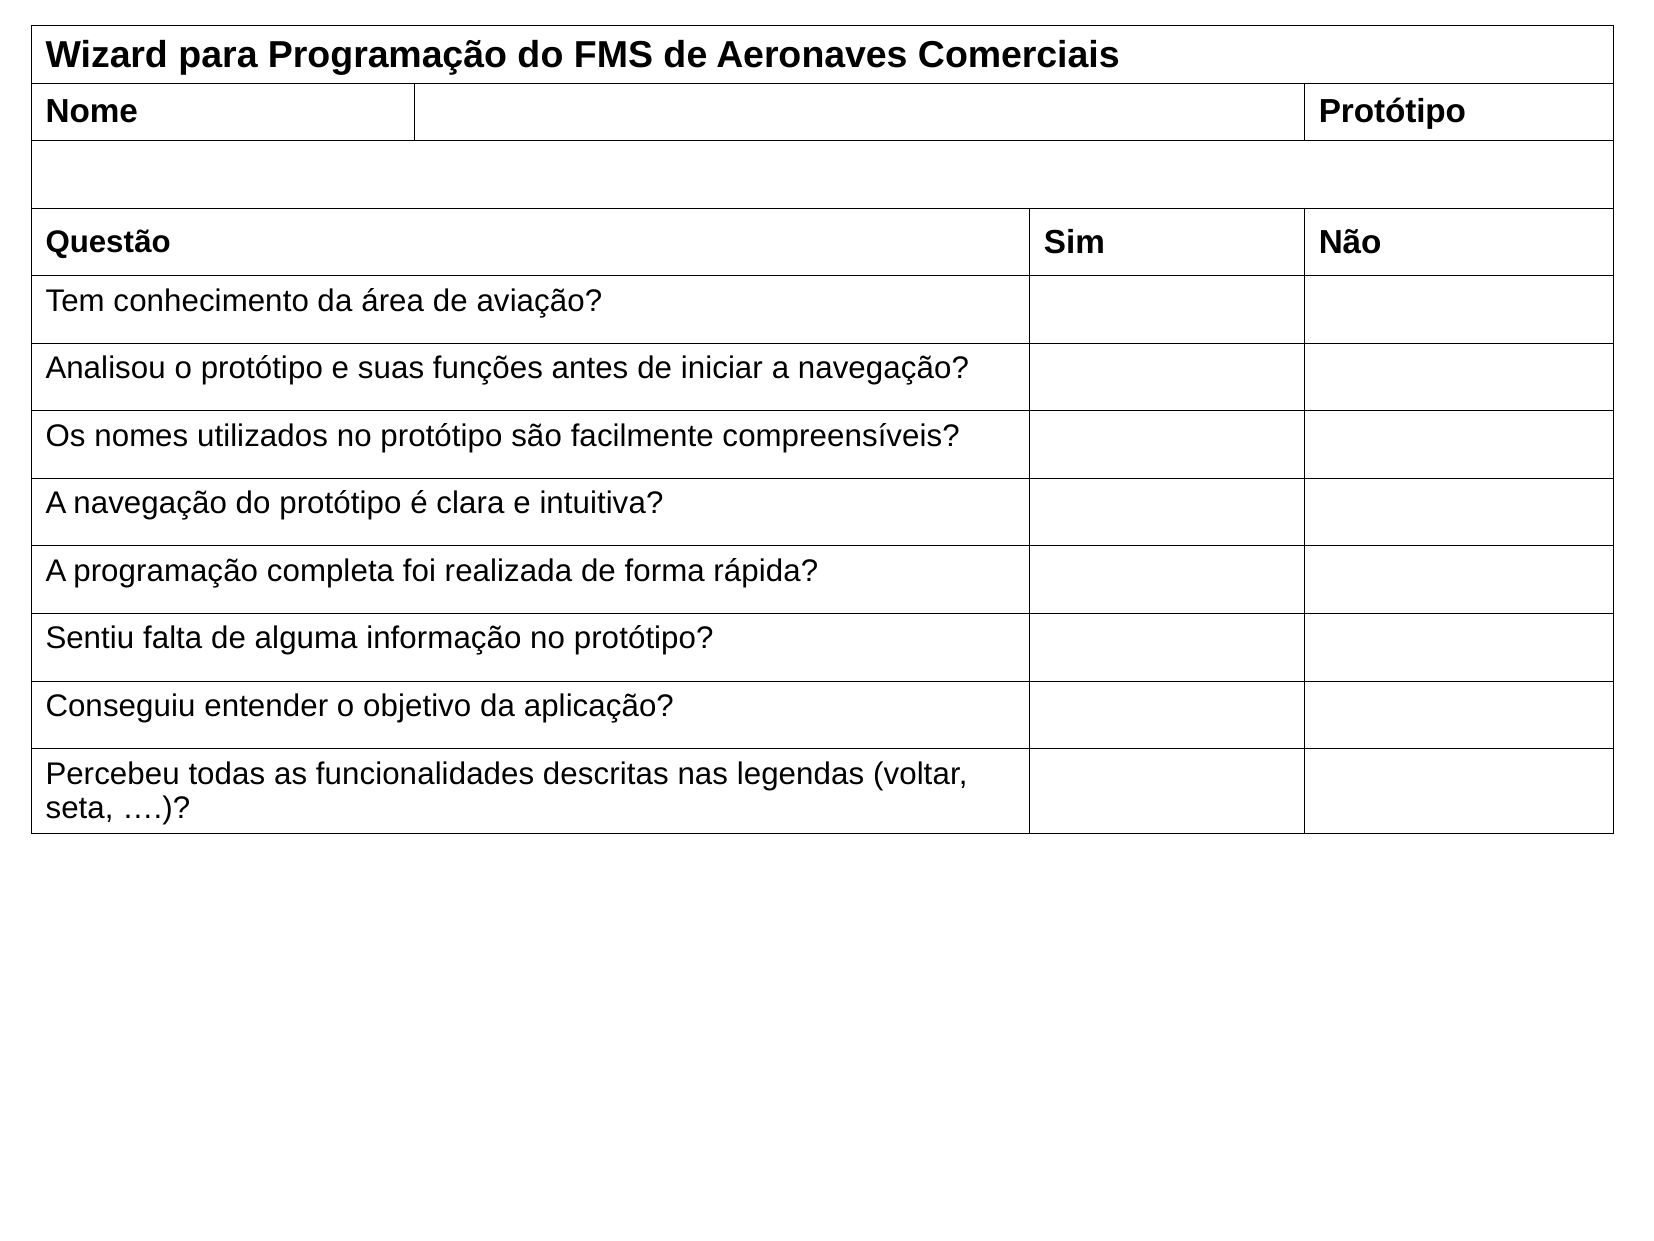

| Wizard para Programação do FMS de Aeronaves Comerciais | | | |
| --- | --- | --- | --- |
| Nome | | | Protótipo |
| | | | |
| Questão | | Sim | Não |
| Tem conhecimento da área de aviação? | | | |
| Analisou o protótipo e suas funções antes de iniciar a navegação? | | | |
| Os nomes utilizados no protótipo são facilmente compreensíveis? | | | |
| A navegação do protótipo é clara e intuitiva? | | | |
| A programação completa foi realizada de forma rápida? | | | |
| Sentiu falta de alguma informação no protótipo? | | | |
| Conseguiu entender o objetivo da aplicação? | | | |
| Percebeu todas as funcionalidades descritas nas legendas (voltar, seta, ….)? | | | |